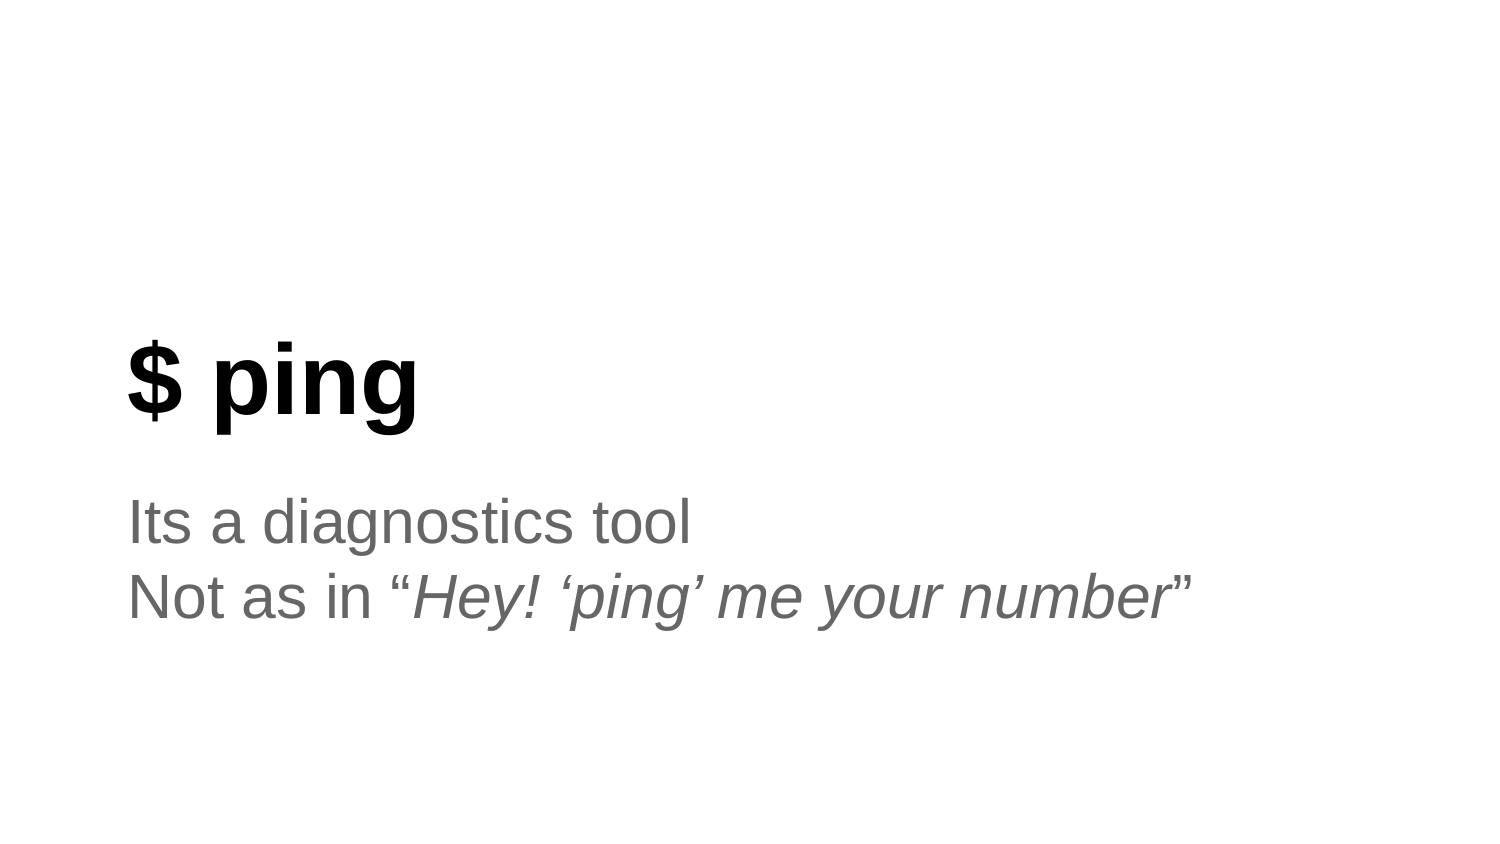

# $ ping
Its a diagnostics tool
Not as in “Hey! ‘ping’ me your number”